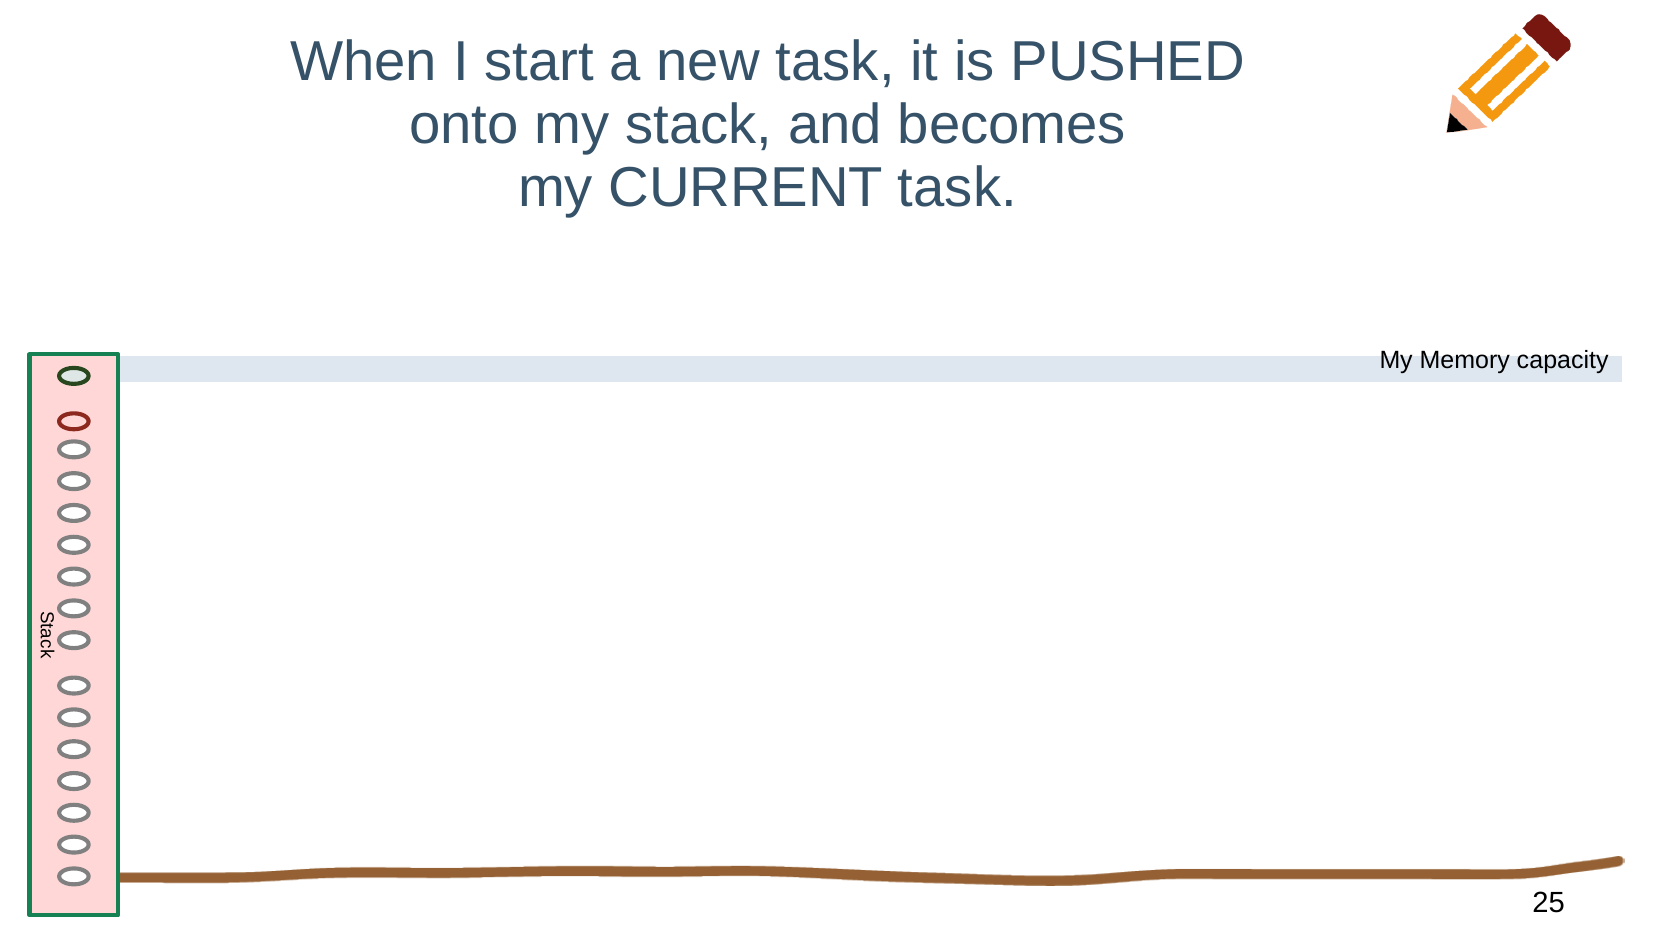

# When I start a new task, it is PUSHED onto my stack, and becomes my CURRENT task.
My Memory capacity
Stack
25